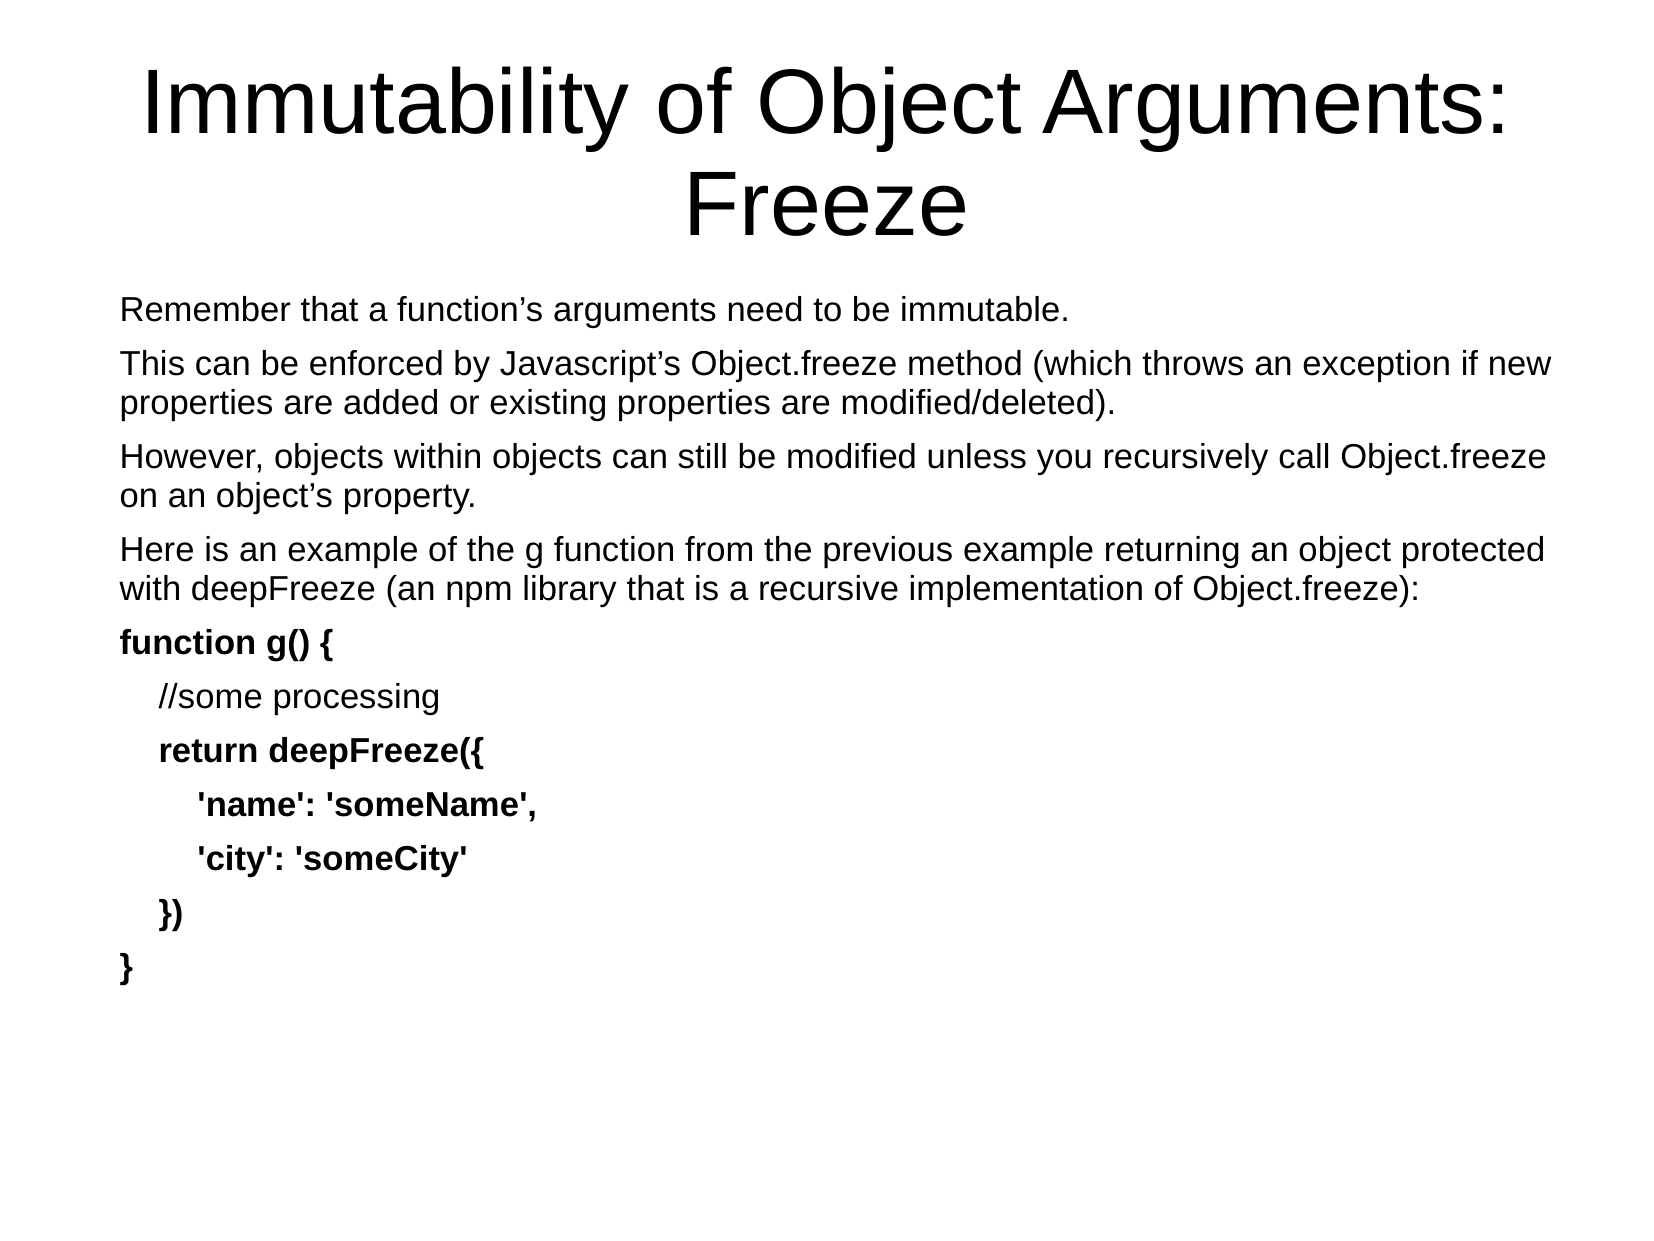

# Immutability of Object Arguments: Freeze
Remember that a function’s arguments need to be immutable.
This can be enforced by Javascript’s Object.freeze method (which throws an exception if new properties are added or existing properties are modified/deleted).
However, objects within objects can still be modified unless you recursively call Object.freeze on an object’s property.
Here is an example of the g function from the previous example returning an object protected with deepFreeze (an npm library that is a recursive implementation of Object.freeze):
function g() {
 //some processing
 return deepFreeze({
 'name': 'someName',
 'city': 'someCity'
 })
}